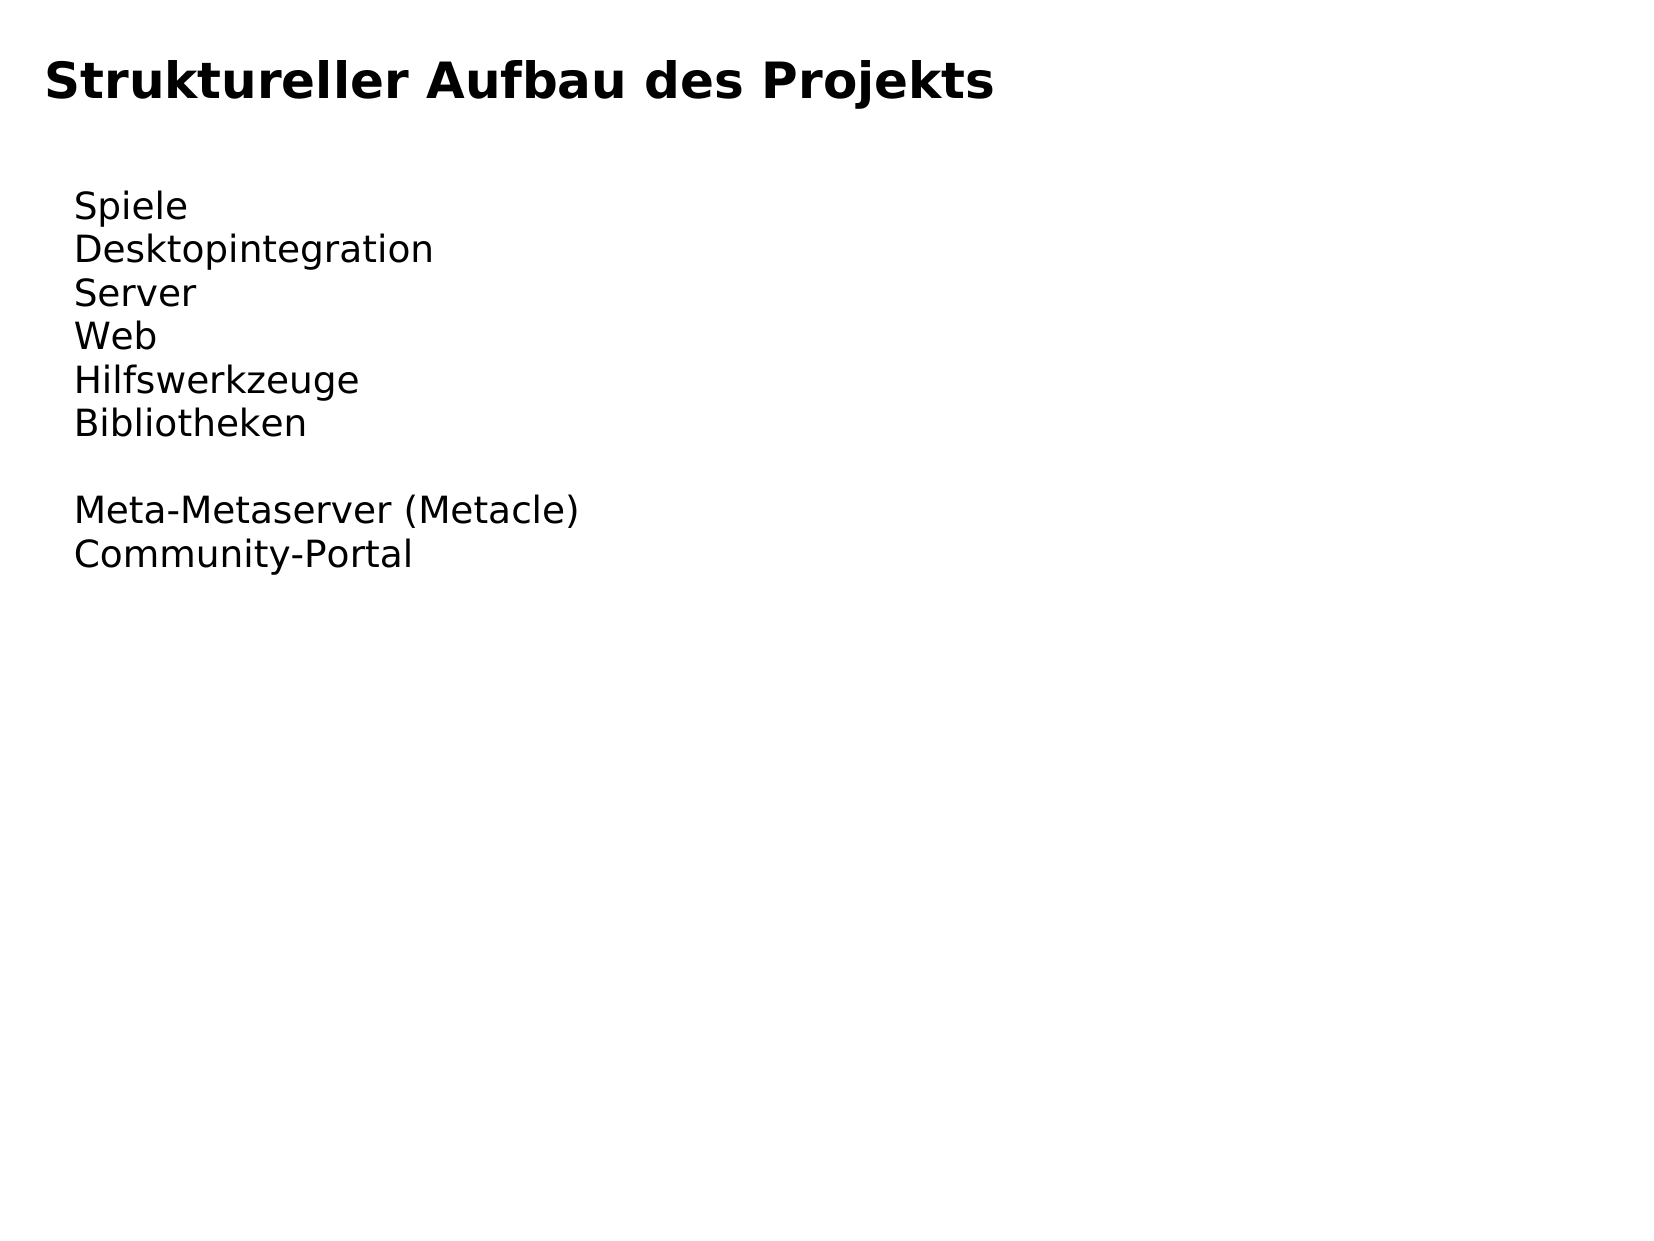

Struktureller Aufbau des Projekts
Spiele
Desktopintegration
Server
Web
Hilfswerkzeuge
Bibliotheken
Meta-Metaserver (Metacle)
Community-Portal